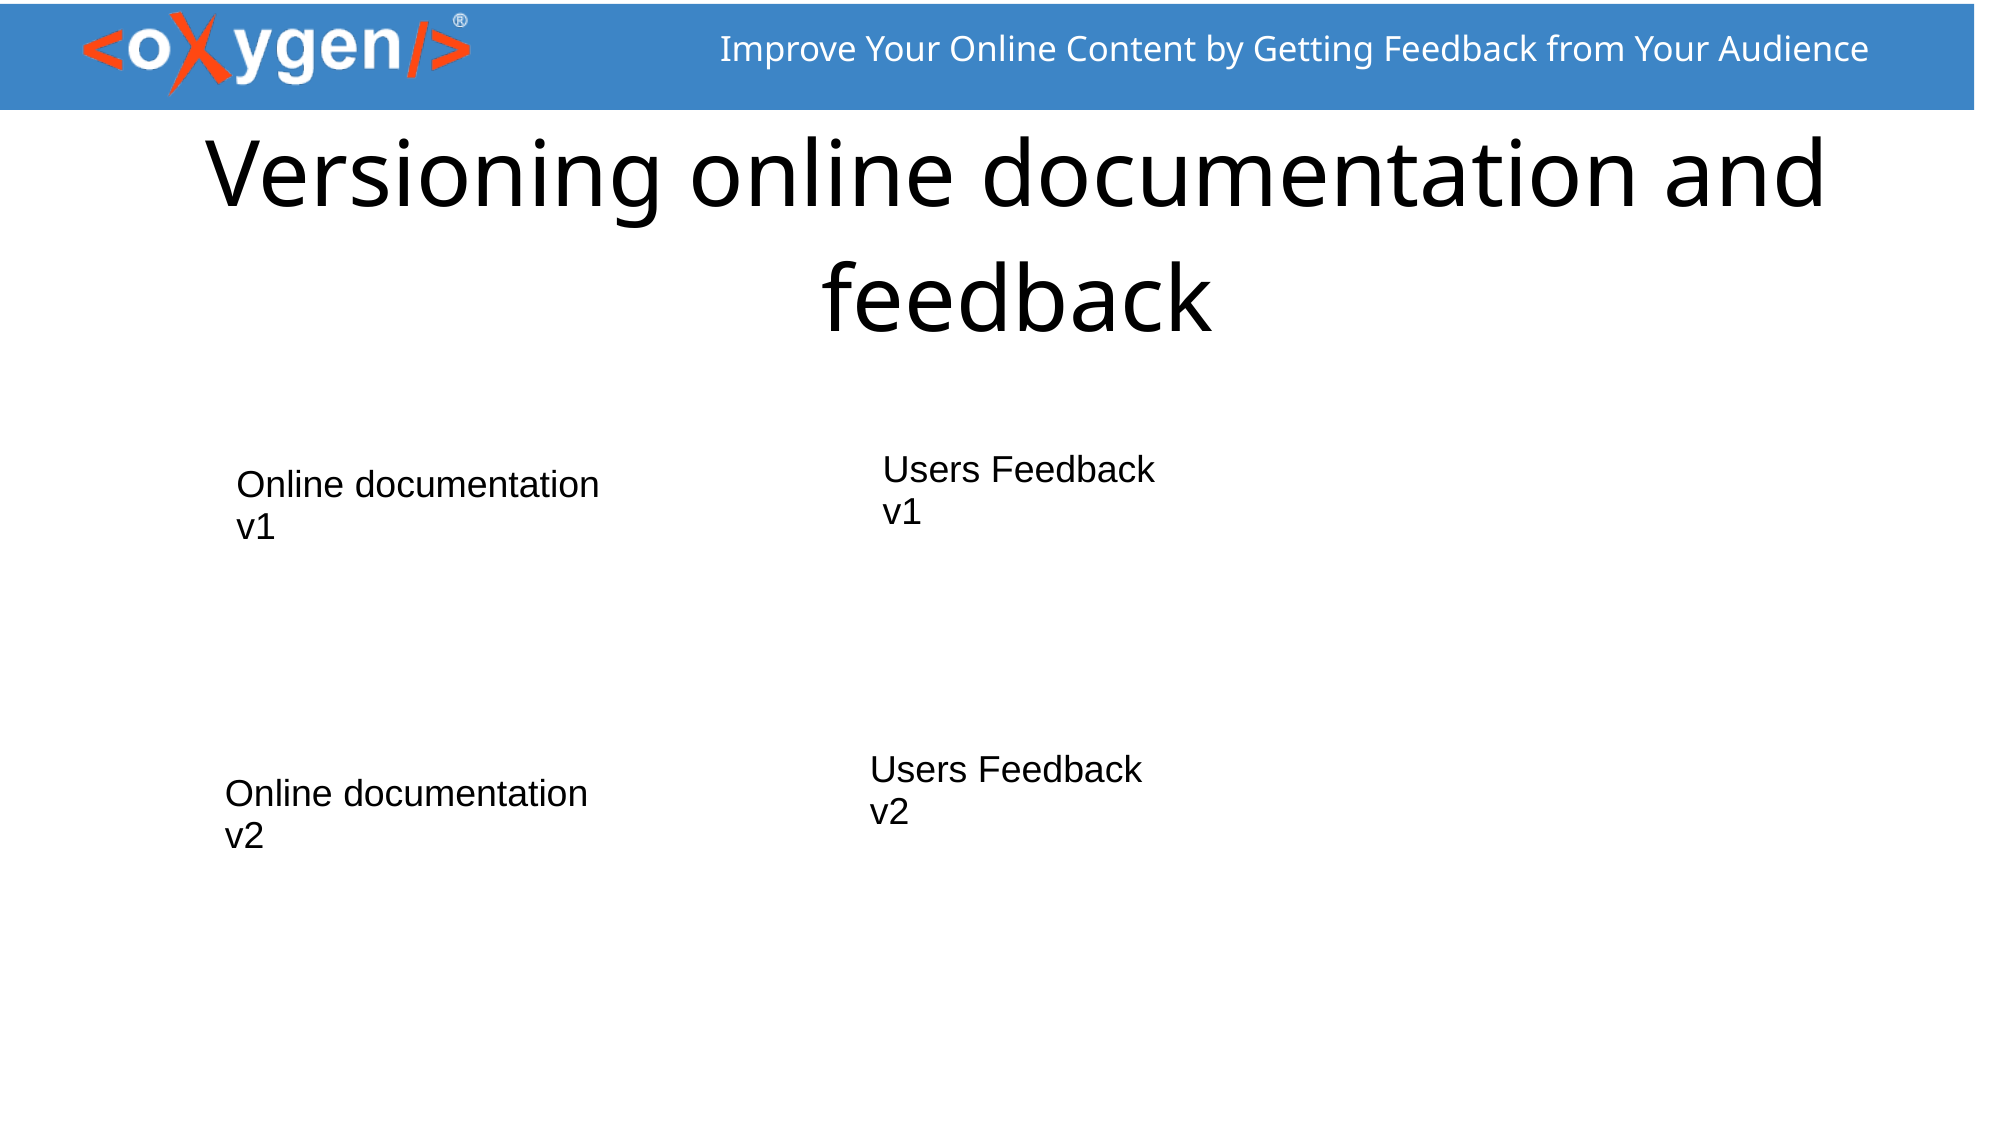

# Versioning online documentation and feedback
Users Feedback
v1
Online documentation
v1
Users Feedback
v2
Online documentation
v2